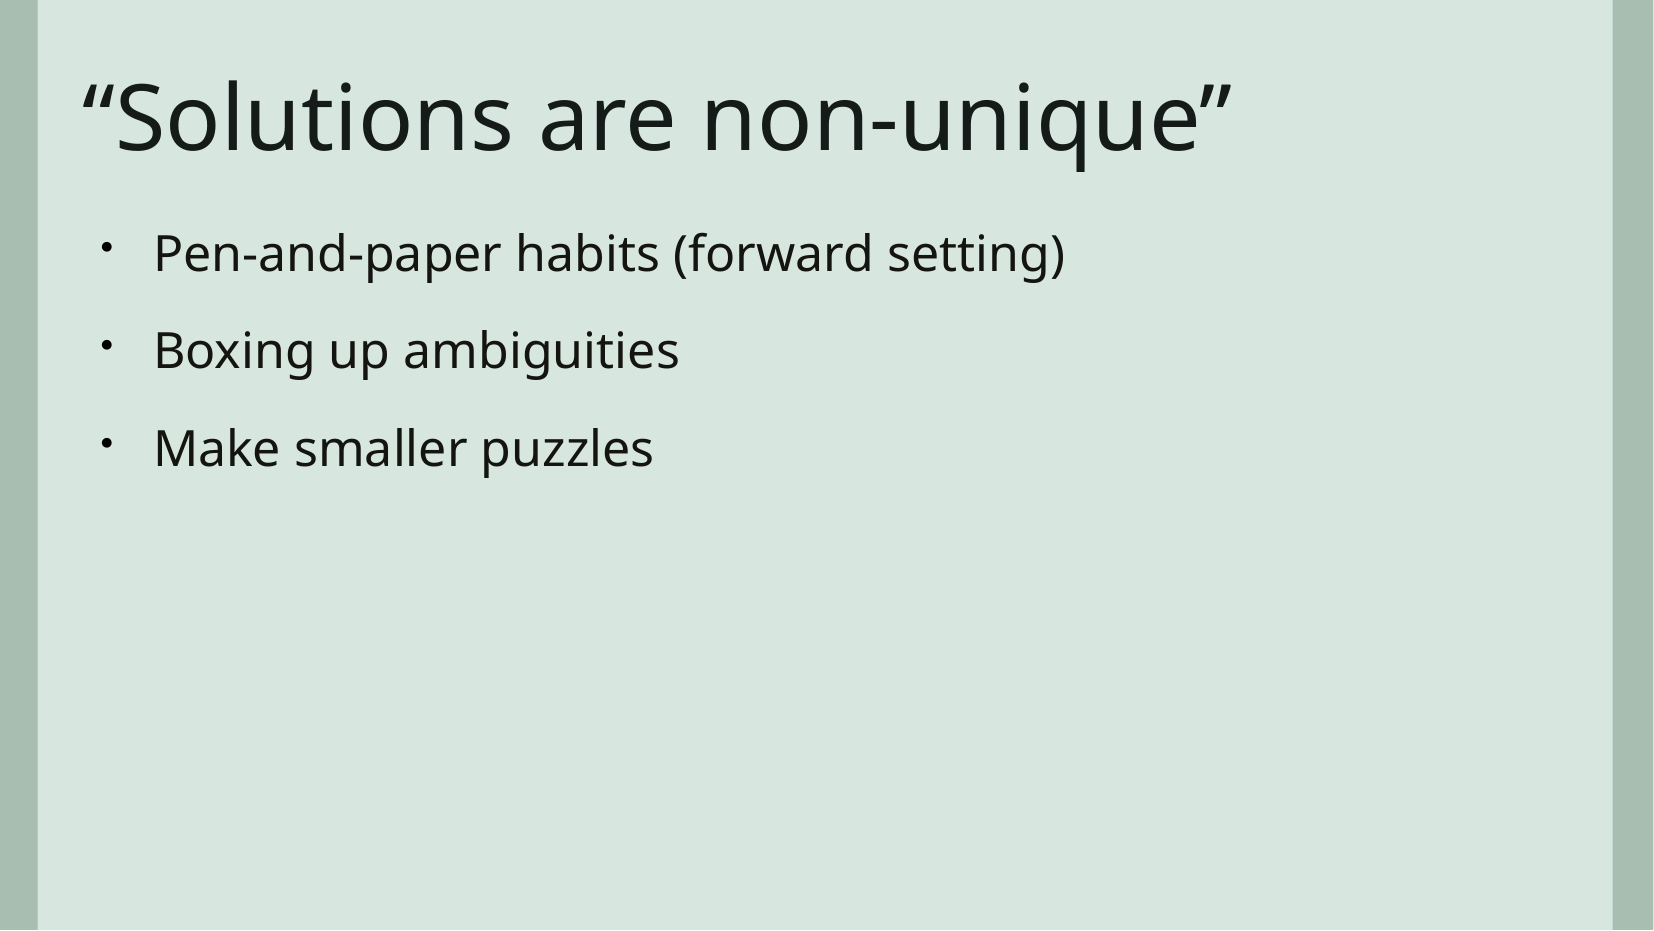

# “Solutions are non-unique”
Pen-and-paper habits (forward setting)
Boxing up ambiguities
Make smaller puzzles